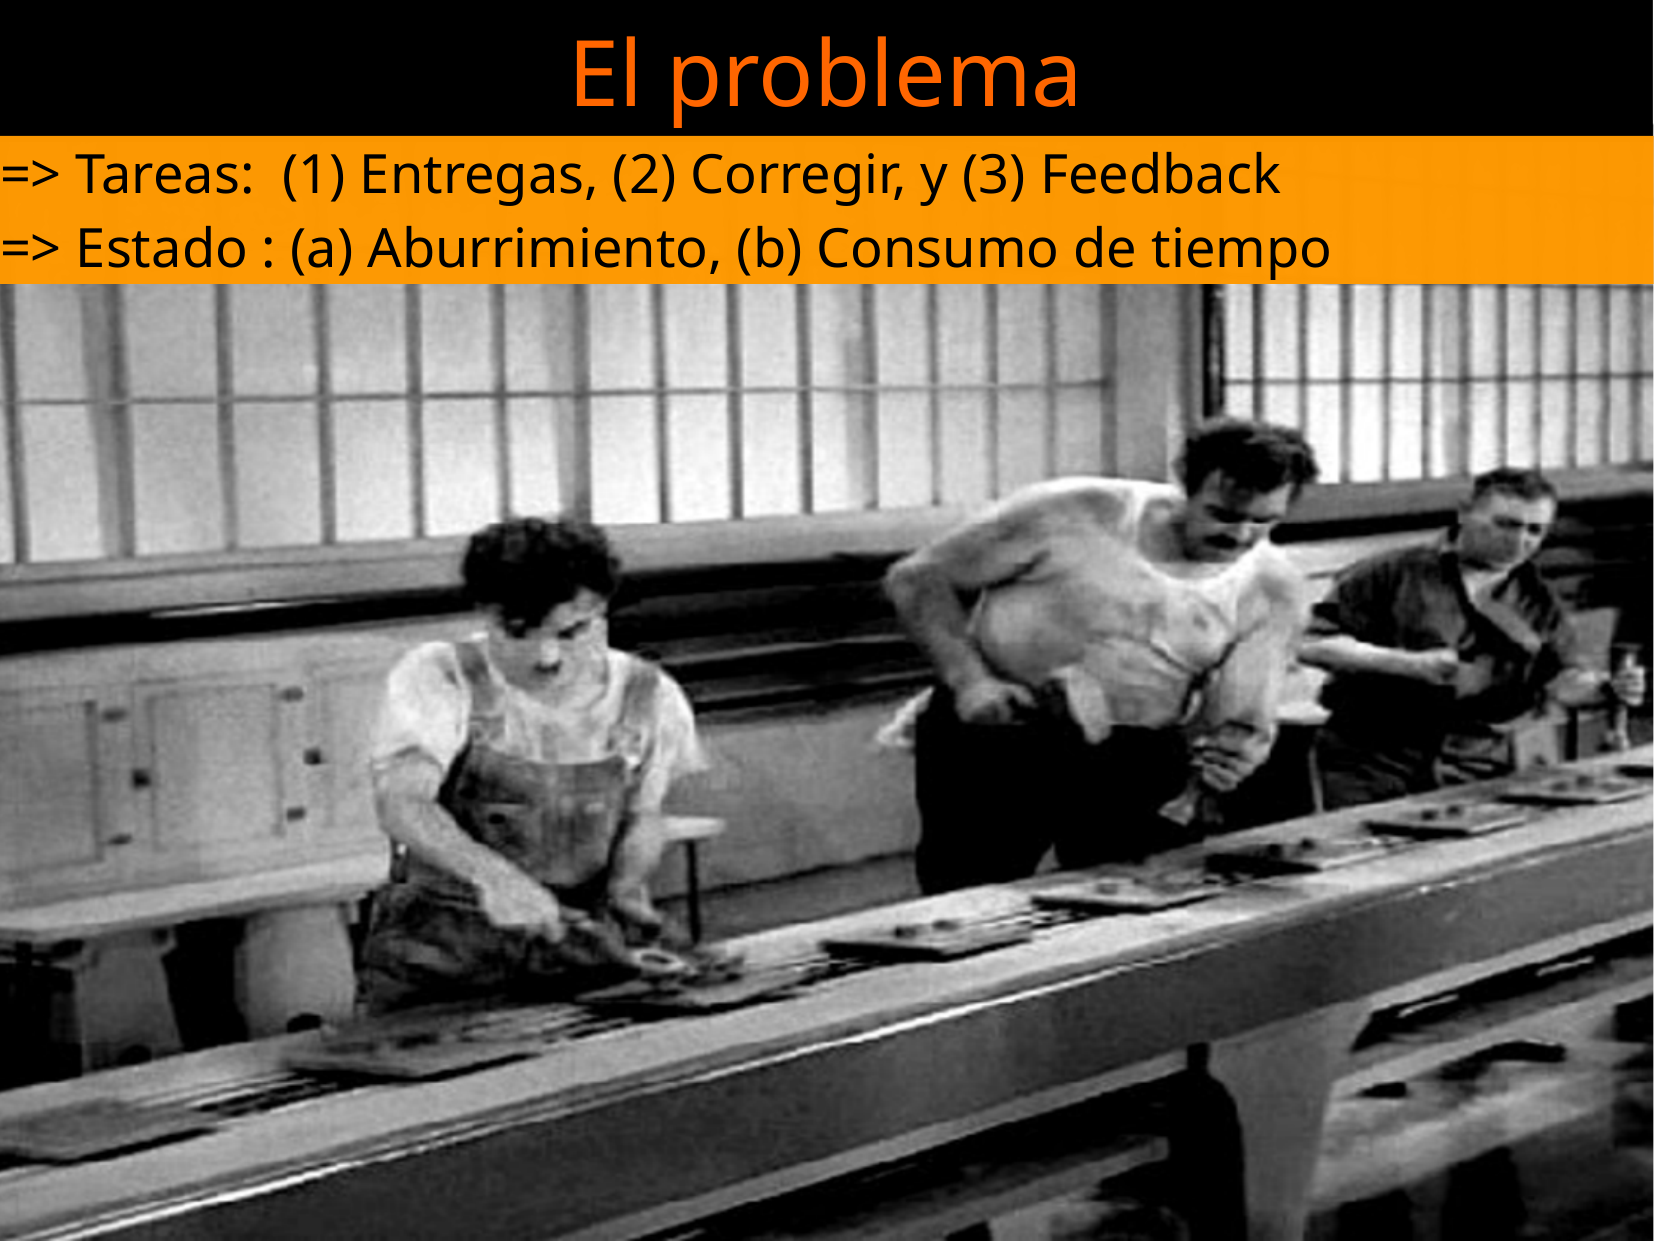

# El problema
El problema
=> Tareas: (1) Entregas, (2) Corregir, y (3) Feedback
=> Estado : (a) Aburrimiento, (b) Consumo de tiempo